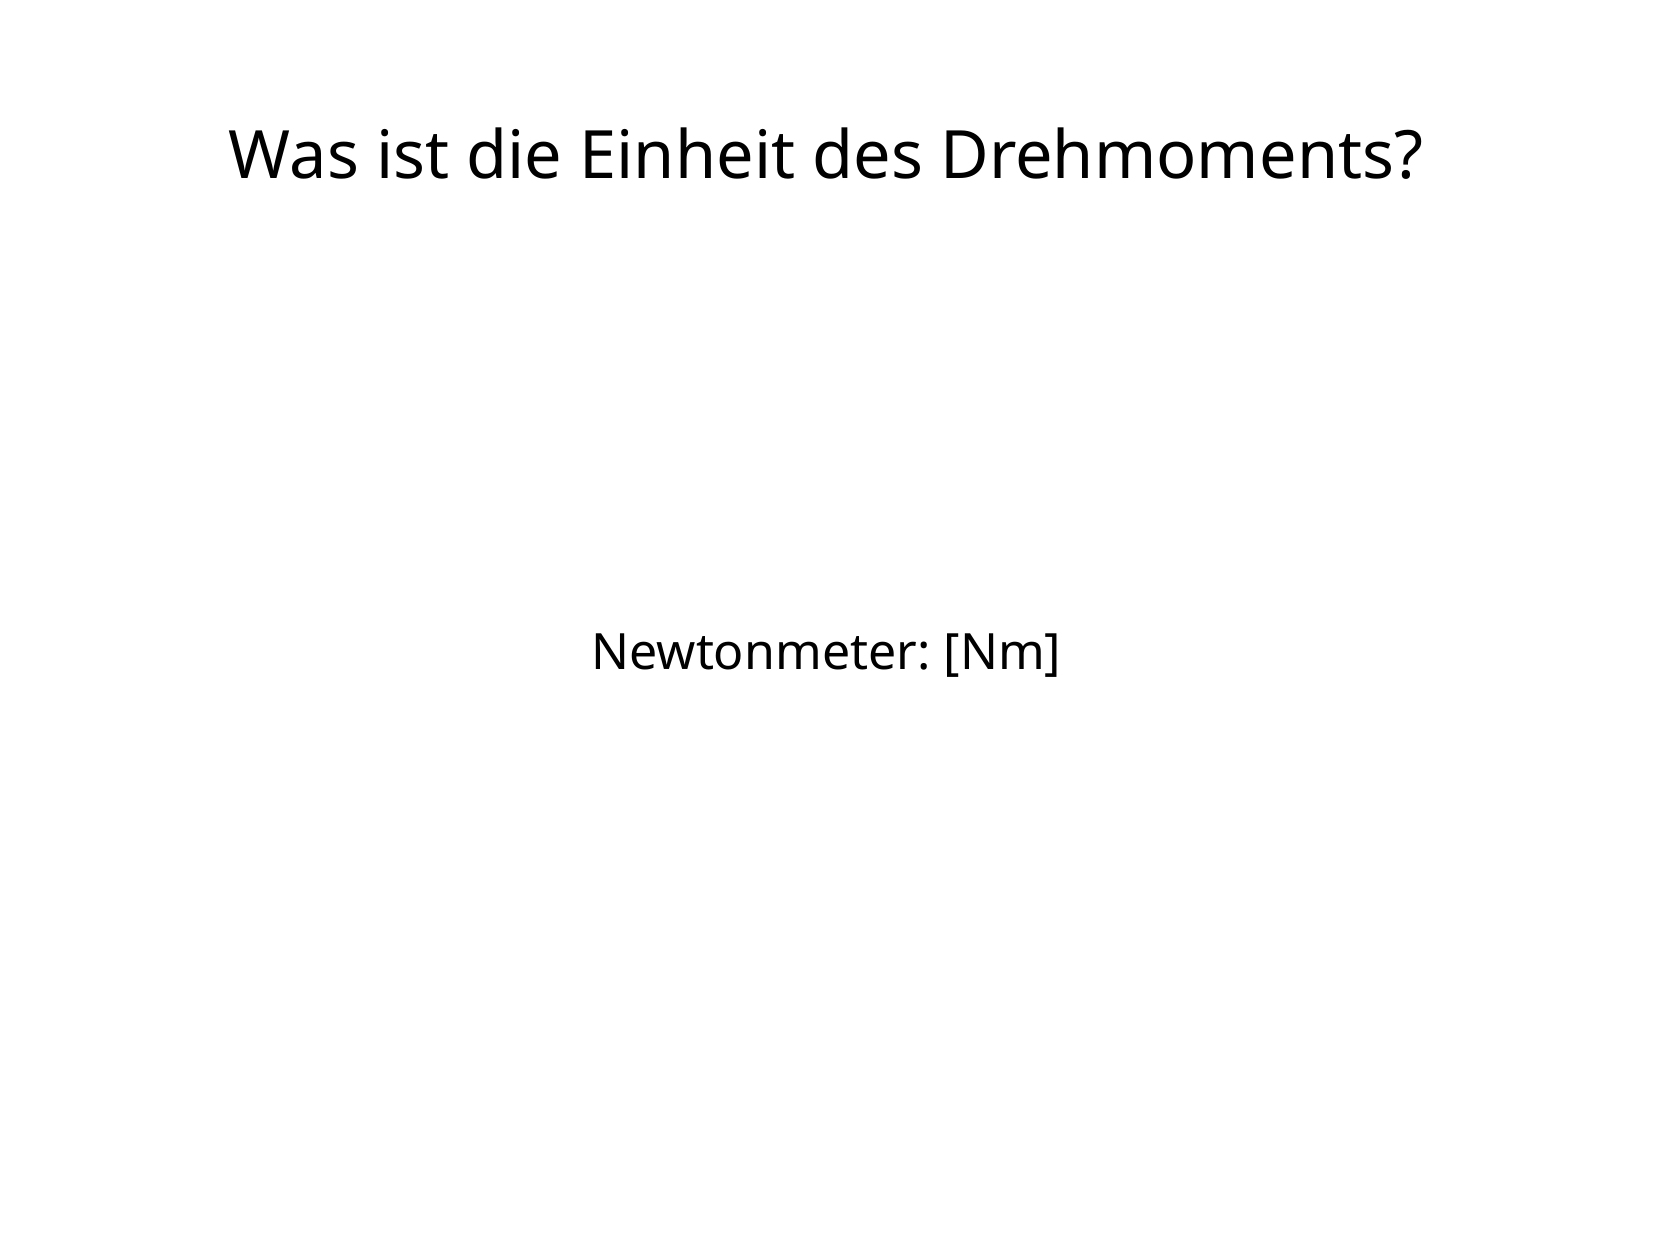

# Was ist die Einheit des Drehmoments?
Newtonmeter: [Nm]